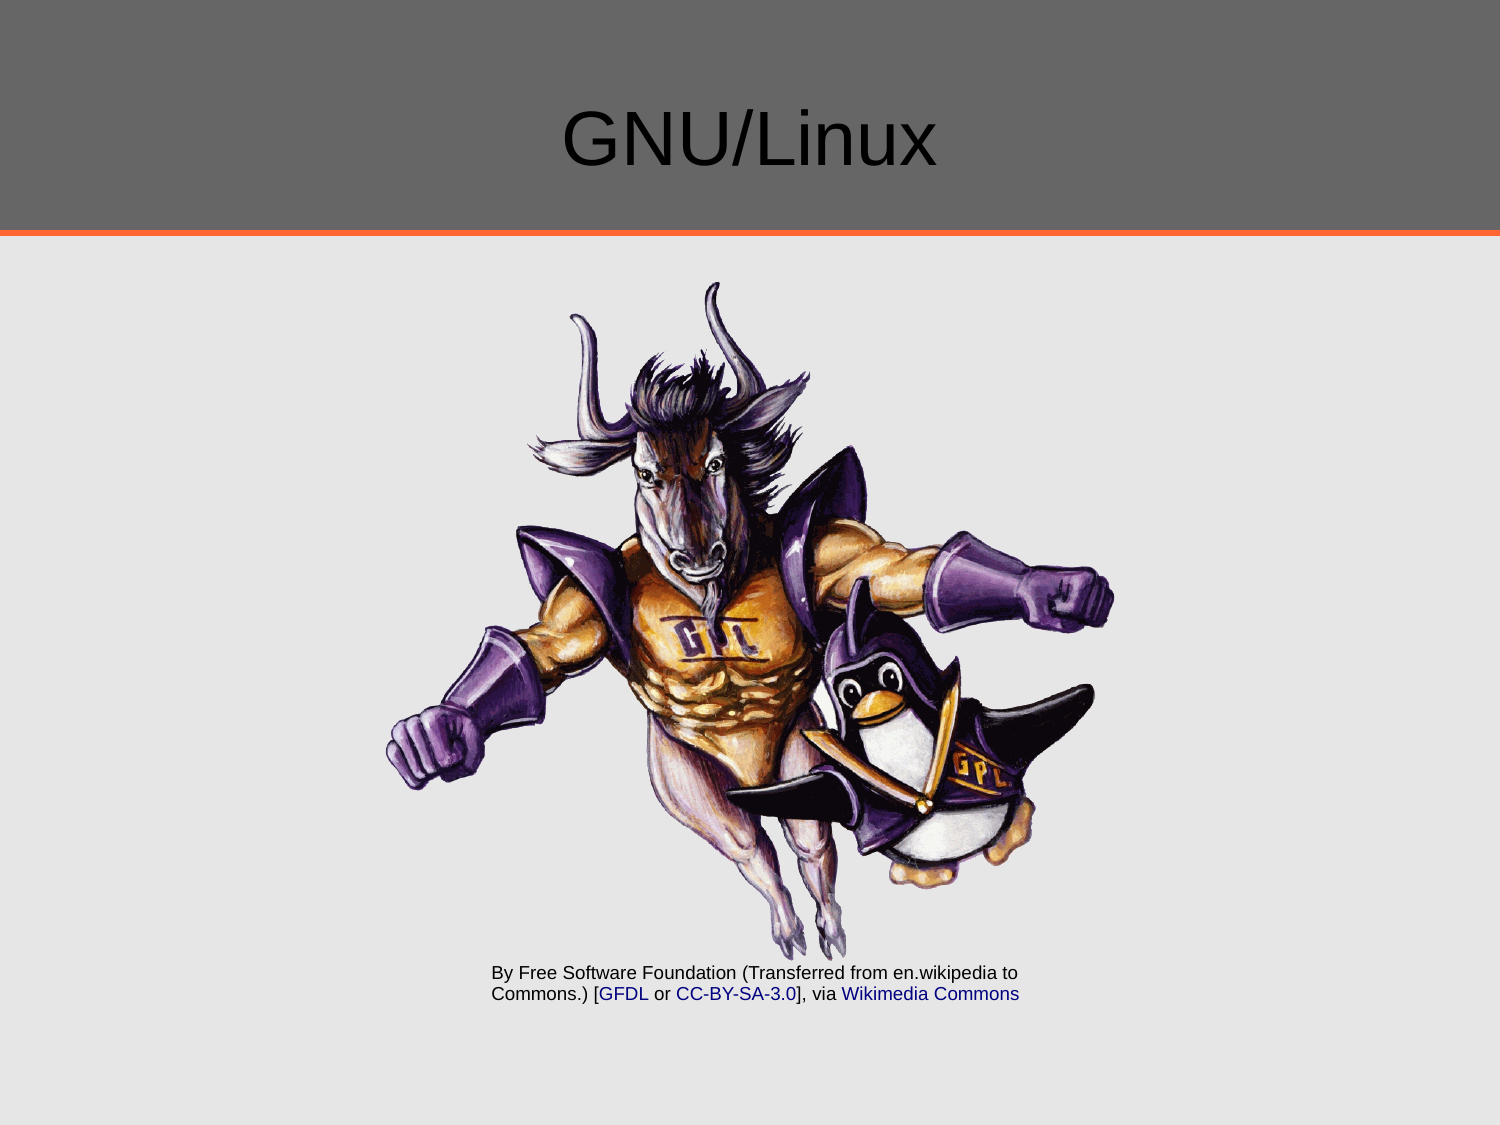

# GNU/Linux
By Free Software Foundation (Transferred from en.wikipedia to Commons.) [GFDL or CC-BY-SA-3.0], via Wikimedia Commons